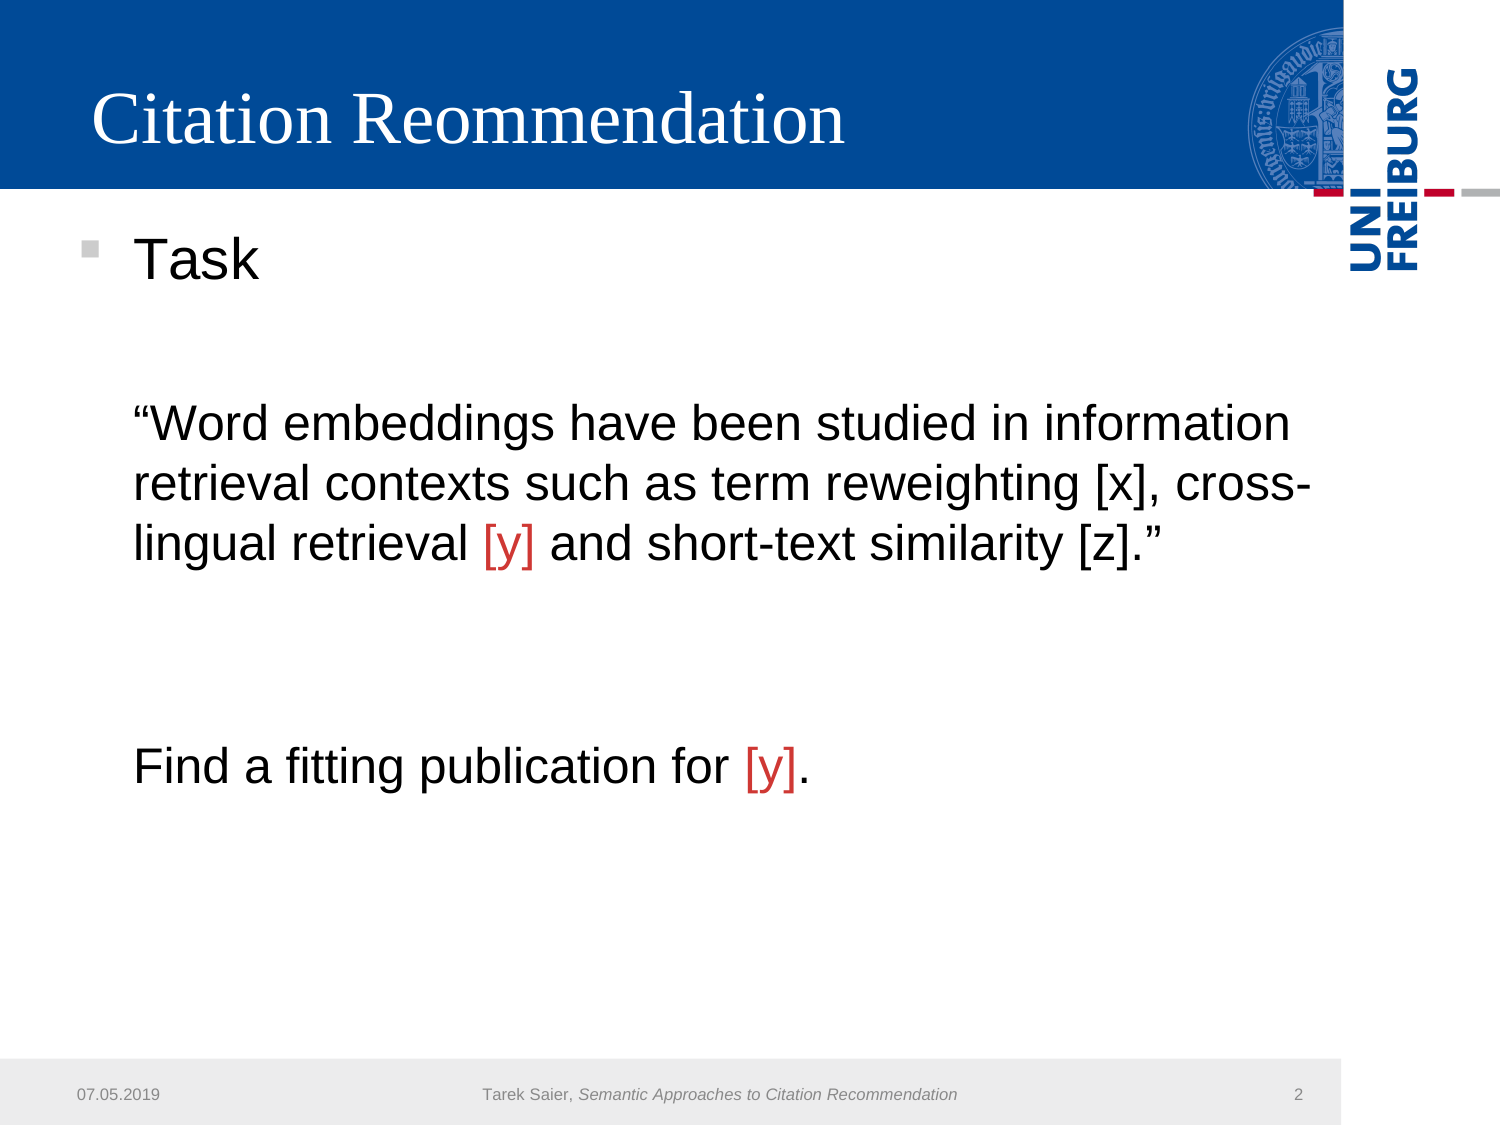

# Citation Reommendation
Task
“Word embeddings have been studied in information retrieval contexts such as term reweighting [x], cross-lingual retrieval [y] and short-text similarity [z].”
Find a fitting publication for [y].
Präsentationstitel
2